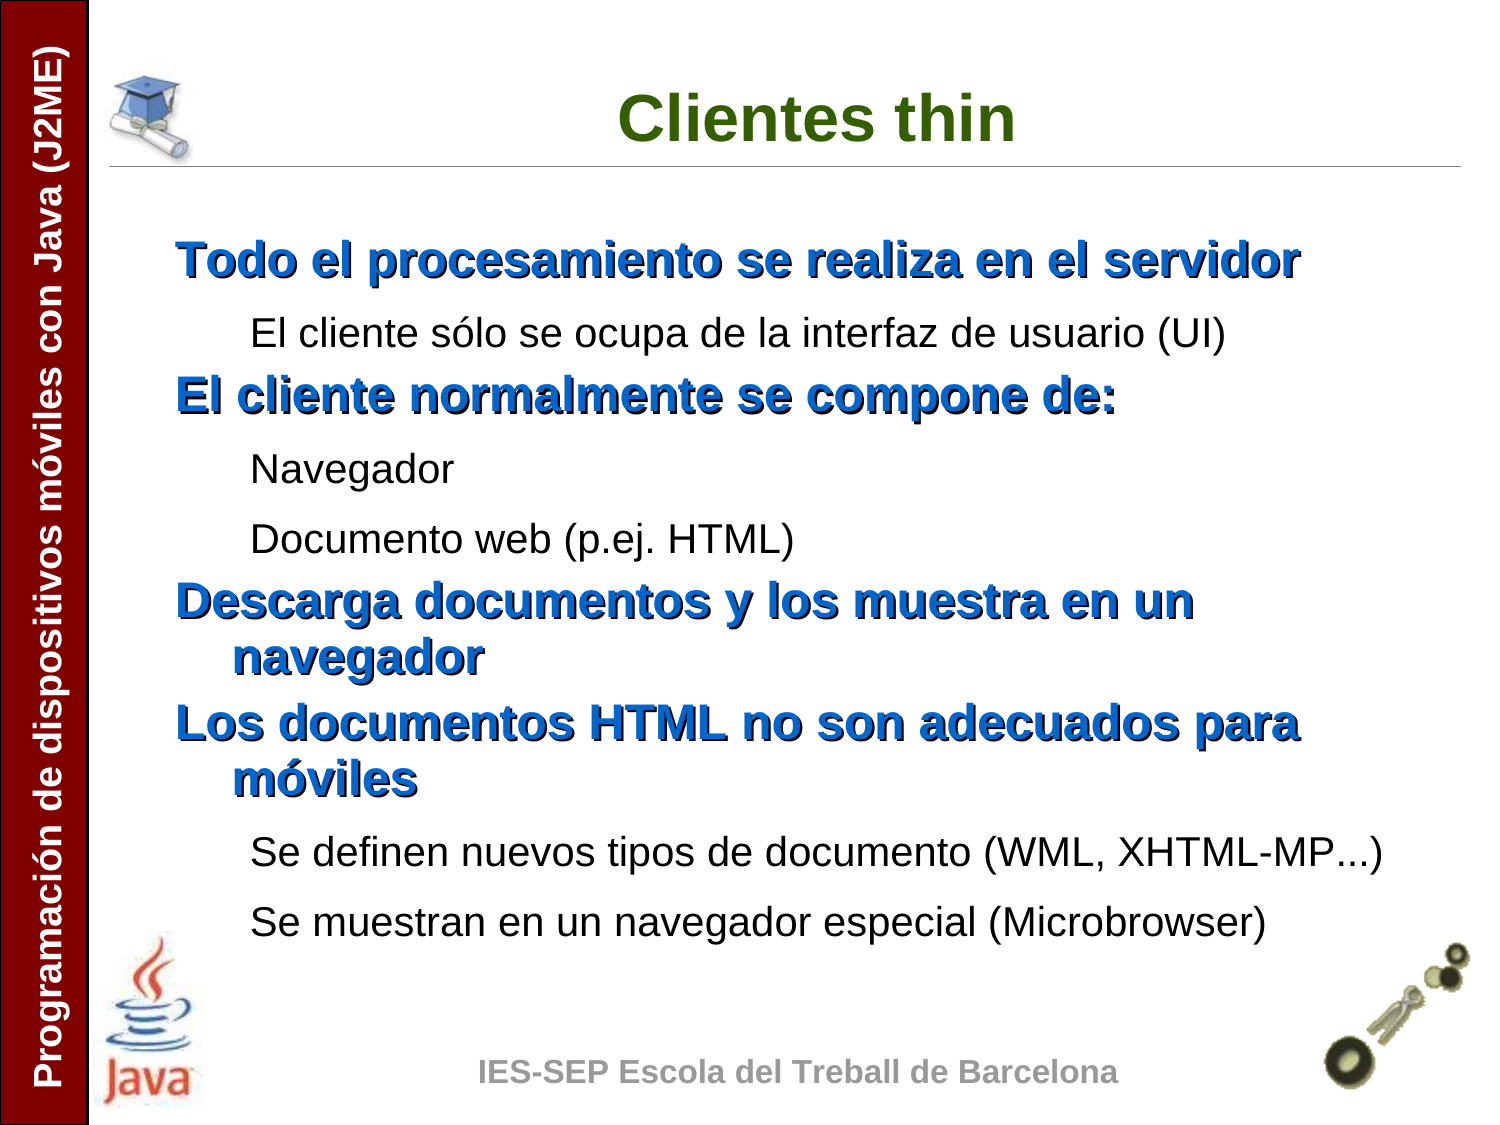

# Clientes thin
Todo el procesamiento se realiza en el servidor
El cliente sólo se ocupa de la interfaz de usuario (UI)
El cliente normalmente se compone de:
Navegador
Documento web (p.ej. HTML)
Descarga documentos y los muestra en un navegador
Los documentos HTML no son adecuados para móviles
Se definen nuevos tipos de documento (WML, XHTML-MP...)
Se muestran en un navegador especial (Microbrowser)